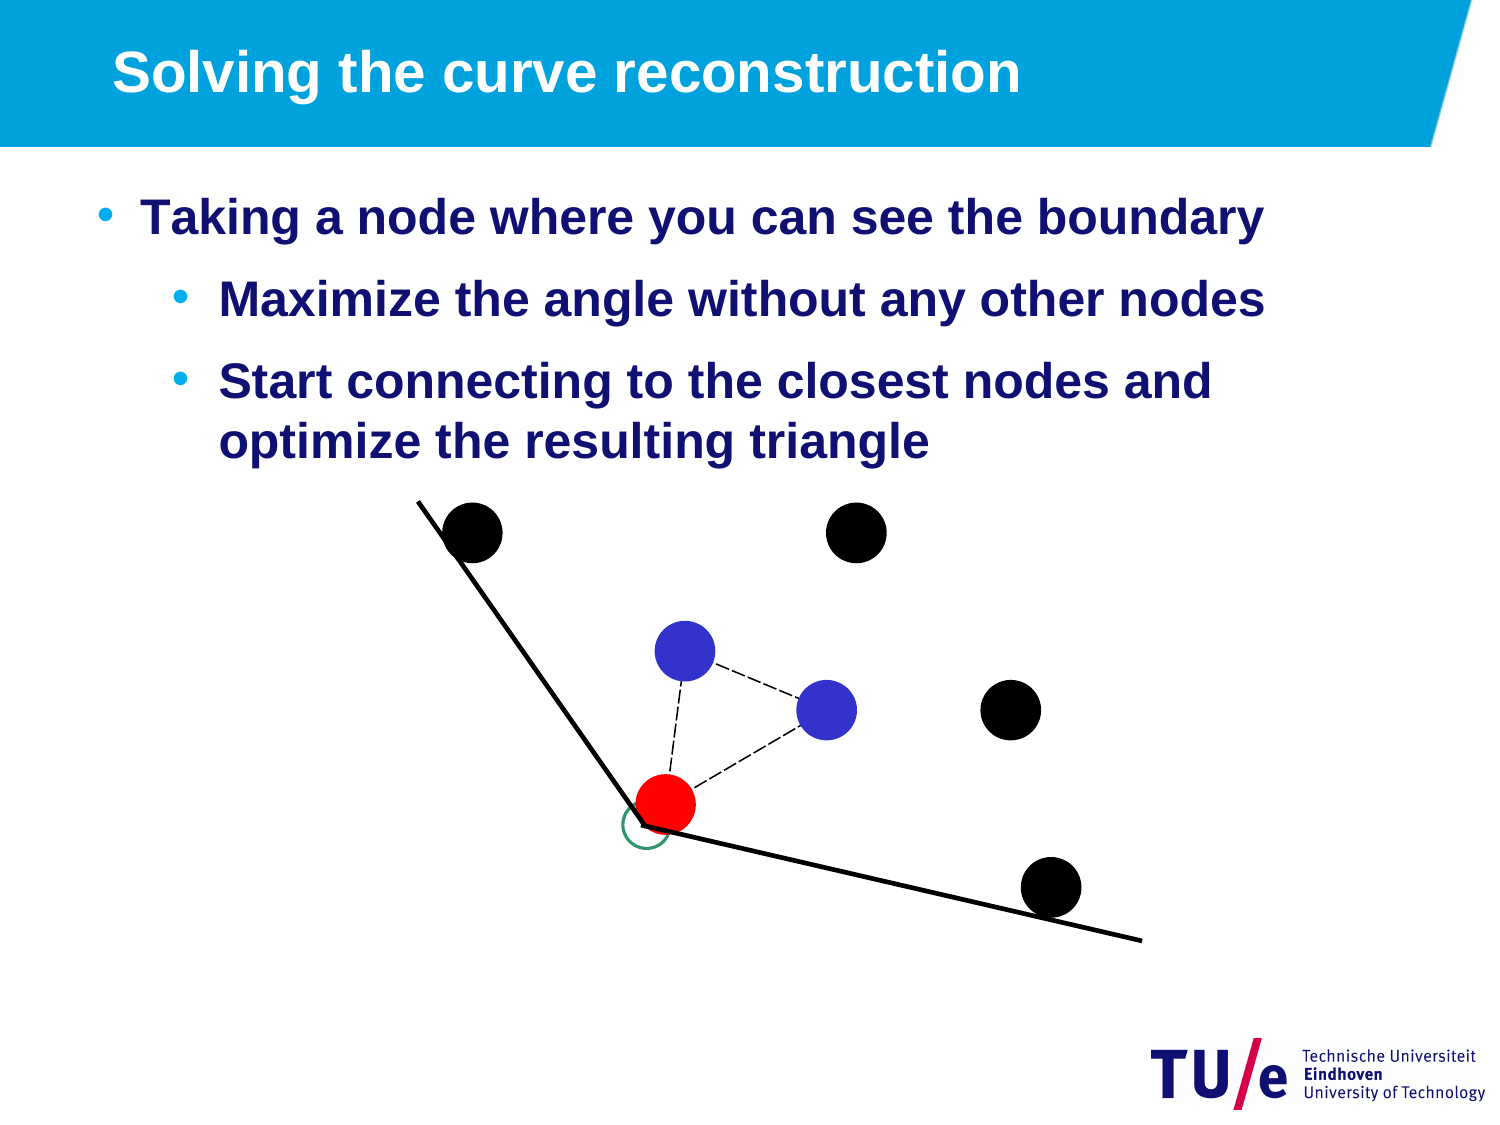

Solving the curve reconstruction
Taking a node where you can see the boundary
Maximize the angle without any other nodes
Start connecting to the closest nodes and optimize the resulting triangle